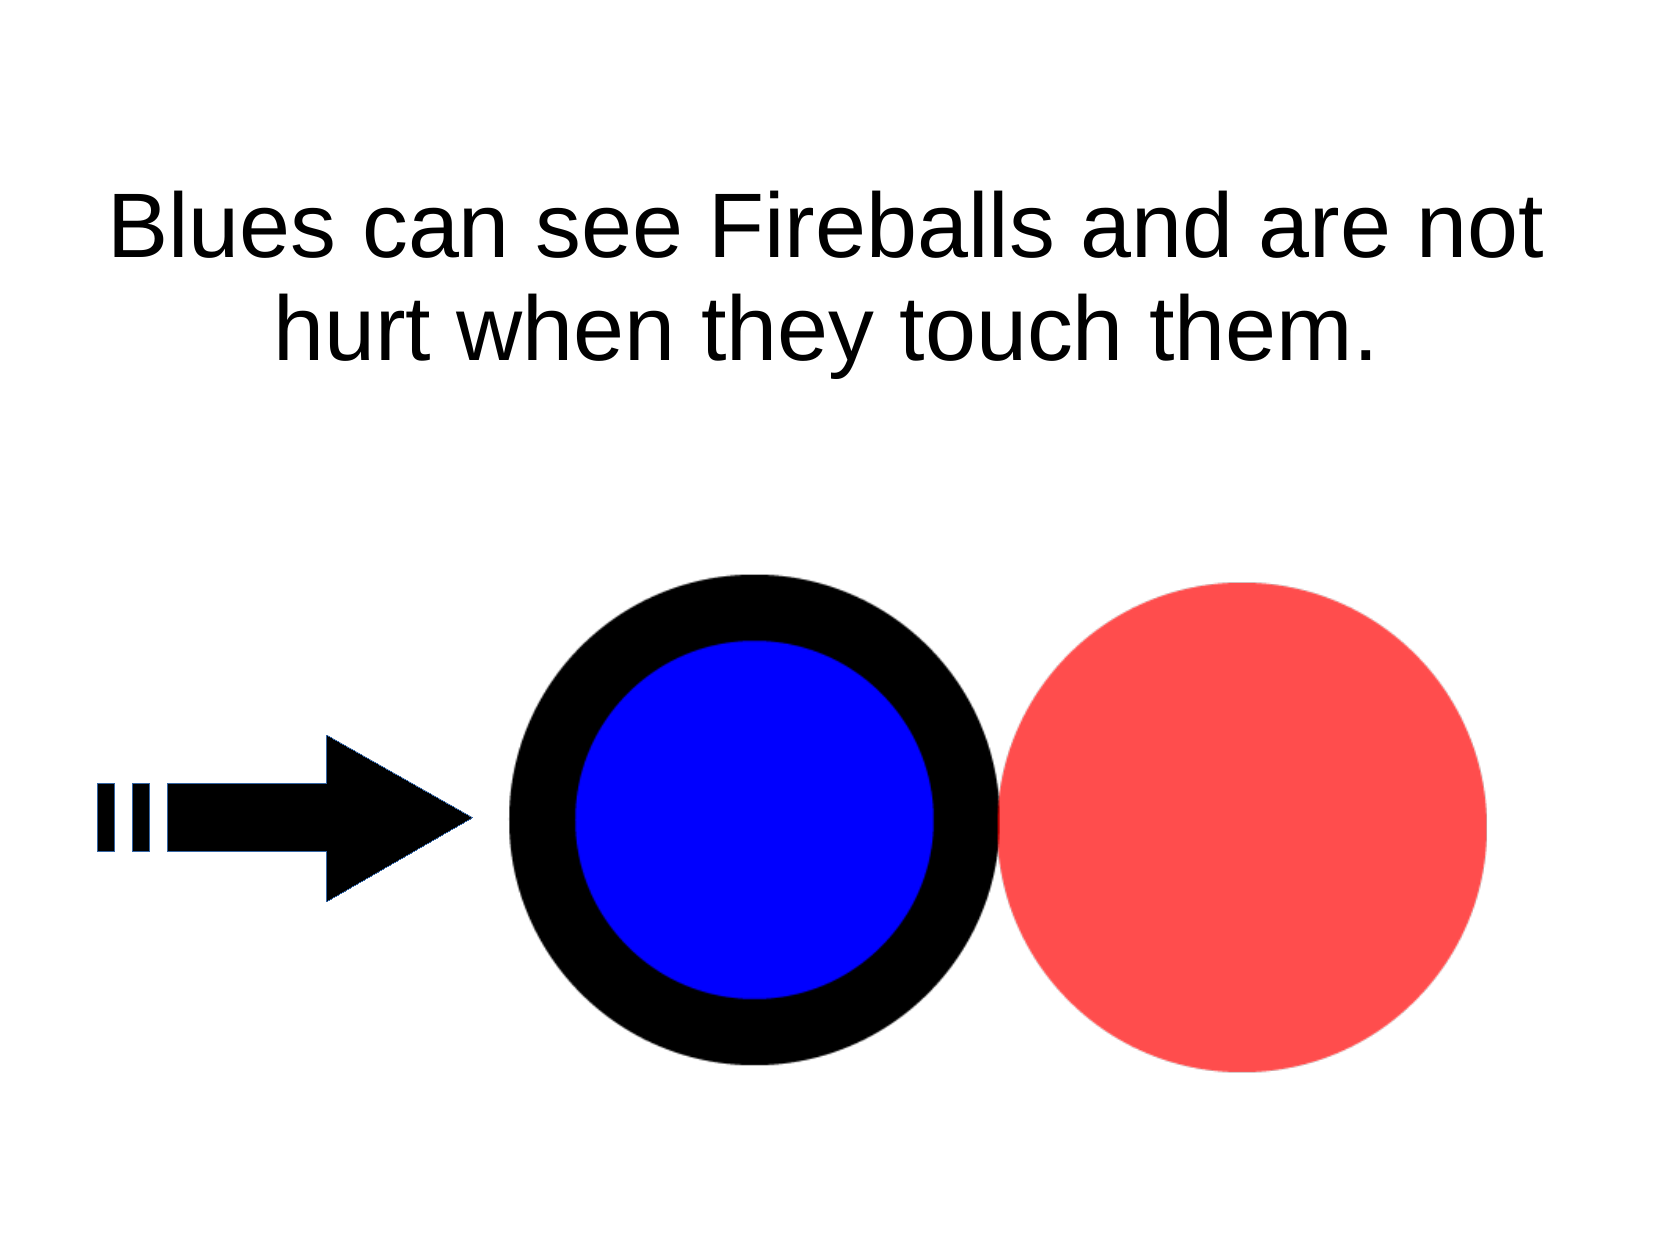

# Blues can see Fireballs and are not hurt when they touch them.